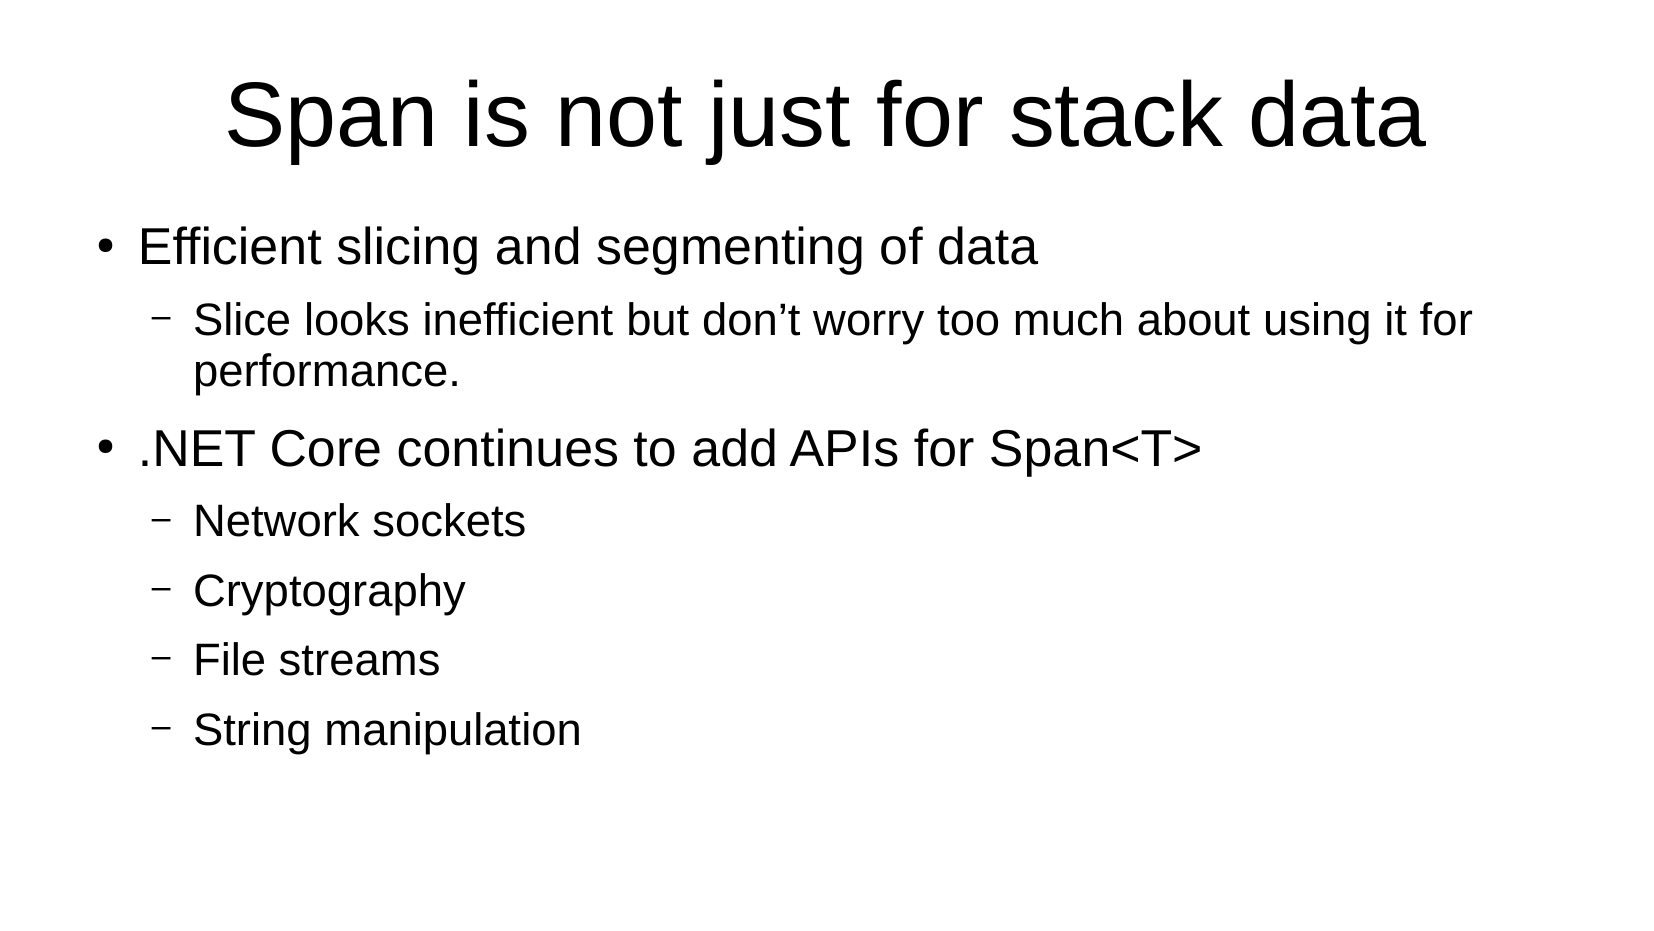

# Span is not just for stack data
Efficient slicing and segmenting of data
Slice looks inefficient but don’t worry too much about using it for performance.
.NET Core continues to add APIs for Span<T>
Network sockets
Cryptography
File streams
String manipulation